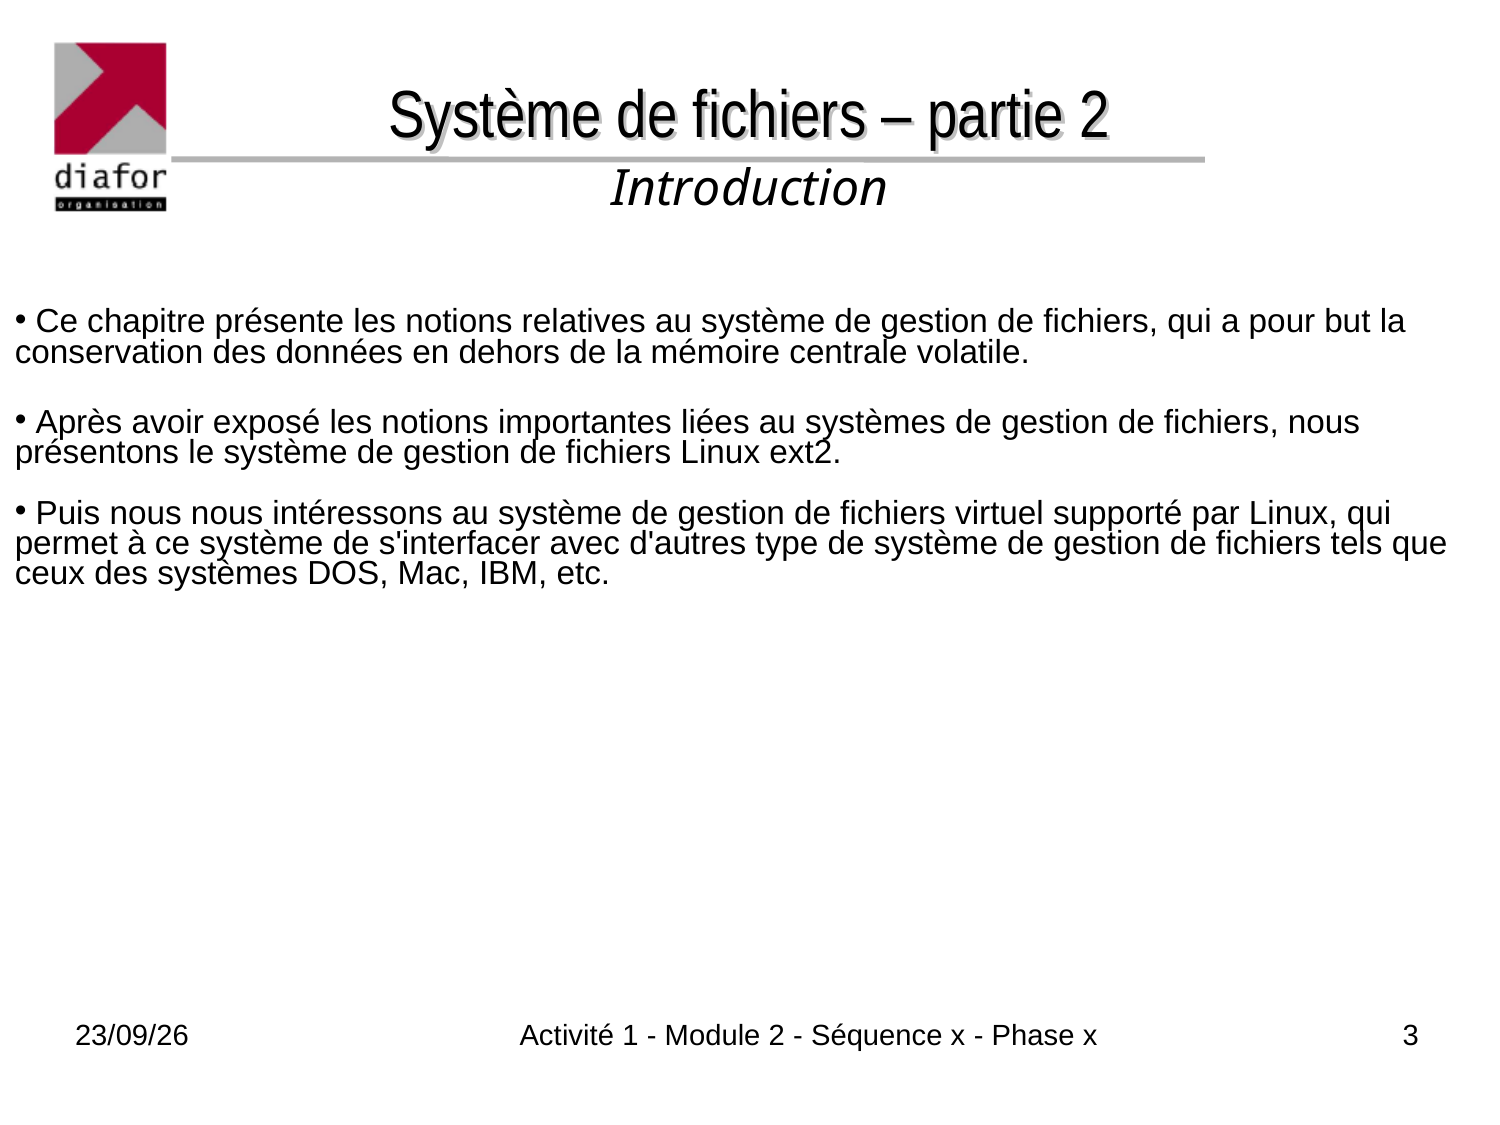

# Système de fichiers – partie 2 Introduction
 Ce chapitre présente les notions relatives au système de gestion de fichiers, qui a pour but la
conservation des données en dehors de la mémoire centrale volatile.
 Après avoir exposé les notions importantes liées au systèmes de gestion de fichiers, nous
présentons le système de gestion de fichiers Linux ext2.
 Puis nous nous intéressons au système de gestion de fichiers virtuel supporté par Linux, qui
permet à ce système de s'interfacer avec d'autres type de système de gestion de fichiers tels que
ceux des systèmes DOS, Mac, IBM, etc.
Activité 1 - Module 2 - Séquence x - Phase x
3